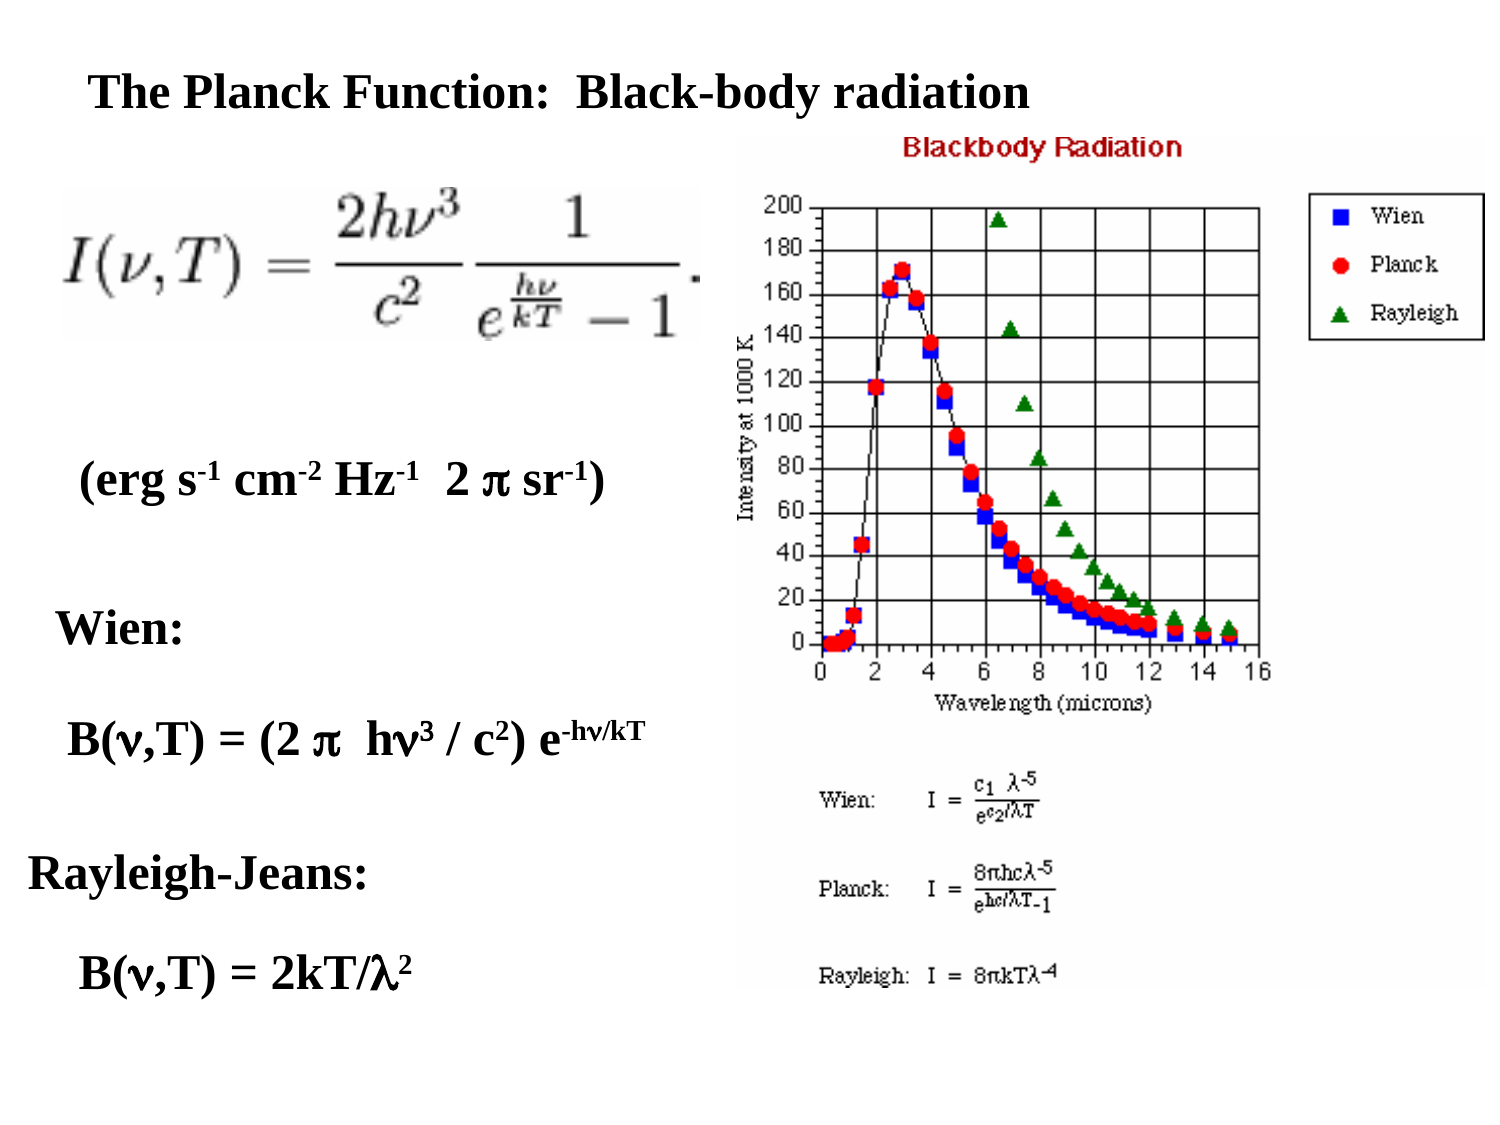

The Planck Function: Black-body radiation
(erg s-1 cm-2 Hz-1 2  sr-1)
Wien:
 B(,T) = (2 h / c2) e-h/kT
Rayleigh-Jeans:
B(,T) = 2kT/2